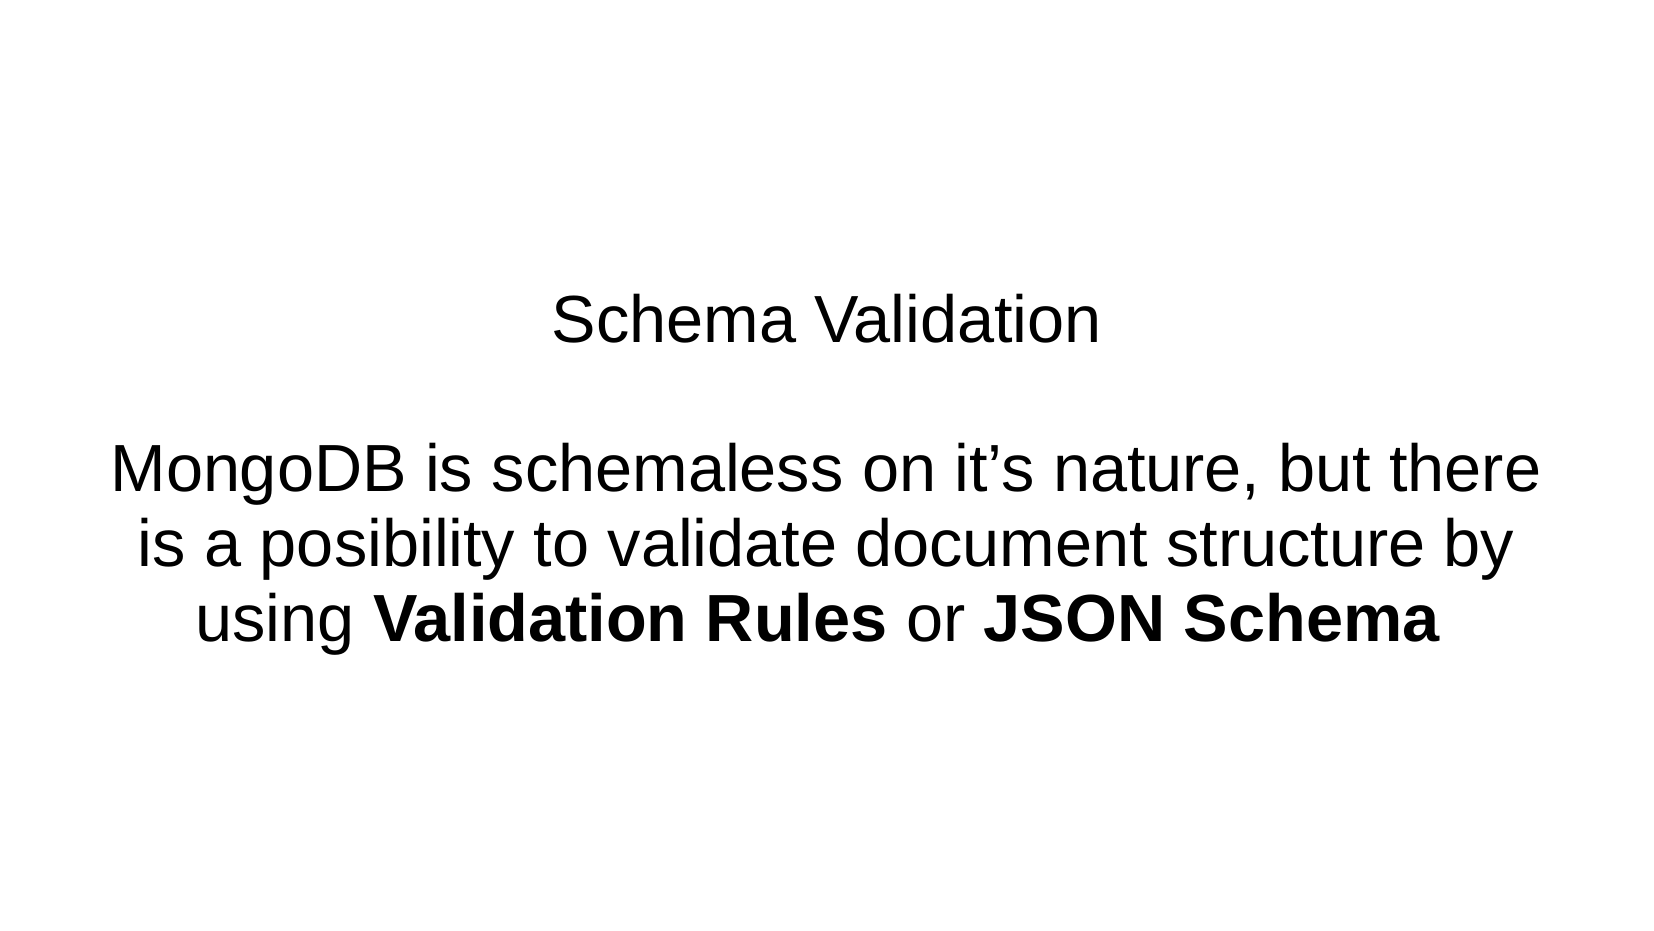

# Schema Validation MongoDB is schemaless on it’s nature, but there is a posibility to validate document structure by using Validation Rules or JSON Schema